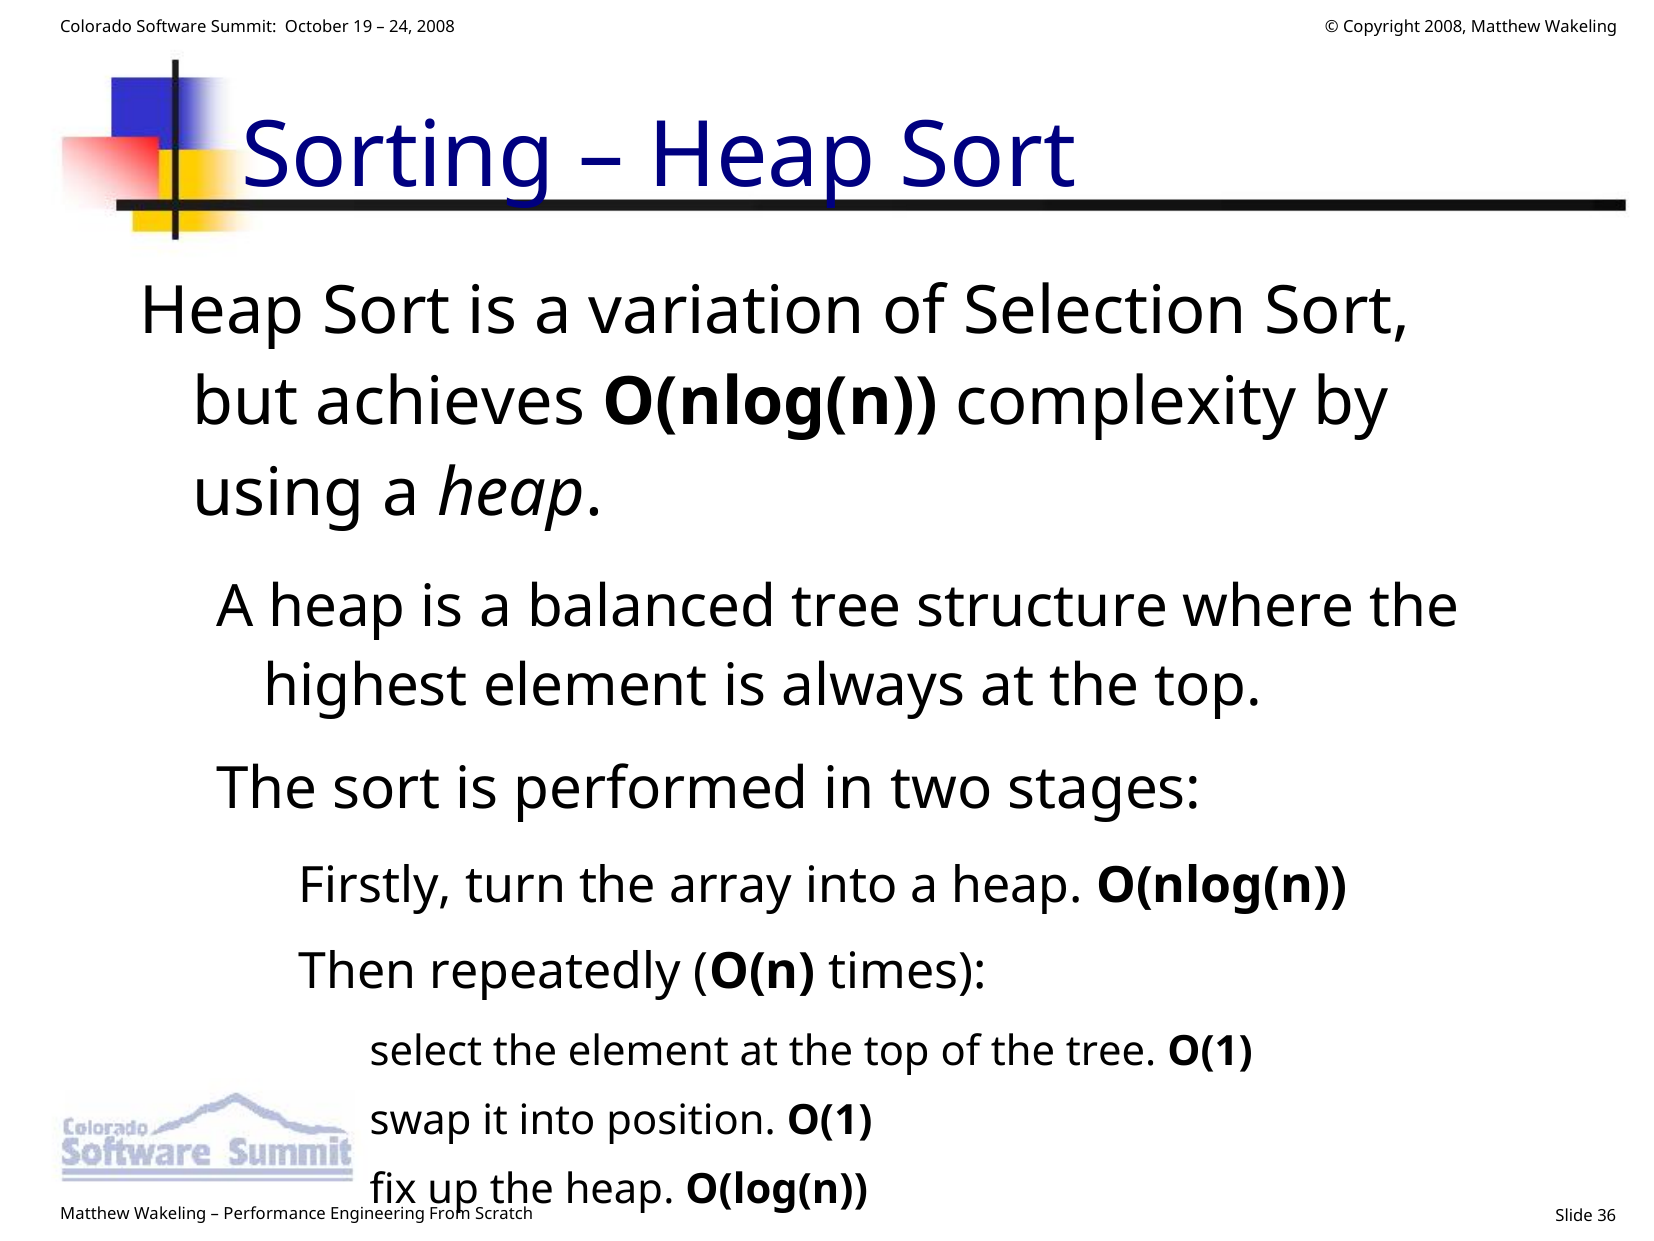

# Sorting – Heap Sort
Heap Sort is a variation of Selection Sort, but achieves O(nlog(n)) complexity by using a heap.
A heap is a balanced tree structure where the highest element is always at the top.
The sort is performed in two stages:
Firstly, turn the array into a heap. O(nlog(n))
Then repeatedly (O(n) times):
select the element at the top of the tree. O(1)
swap it into position. O(1)
fix up the heap. O(log(n))